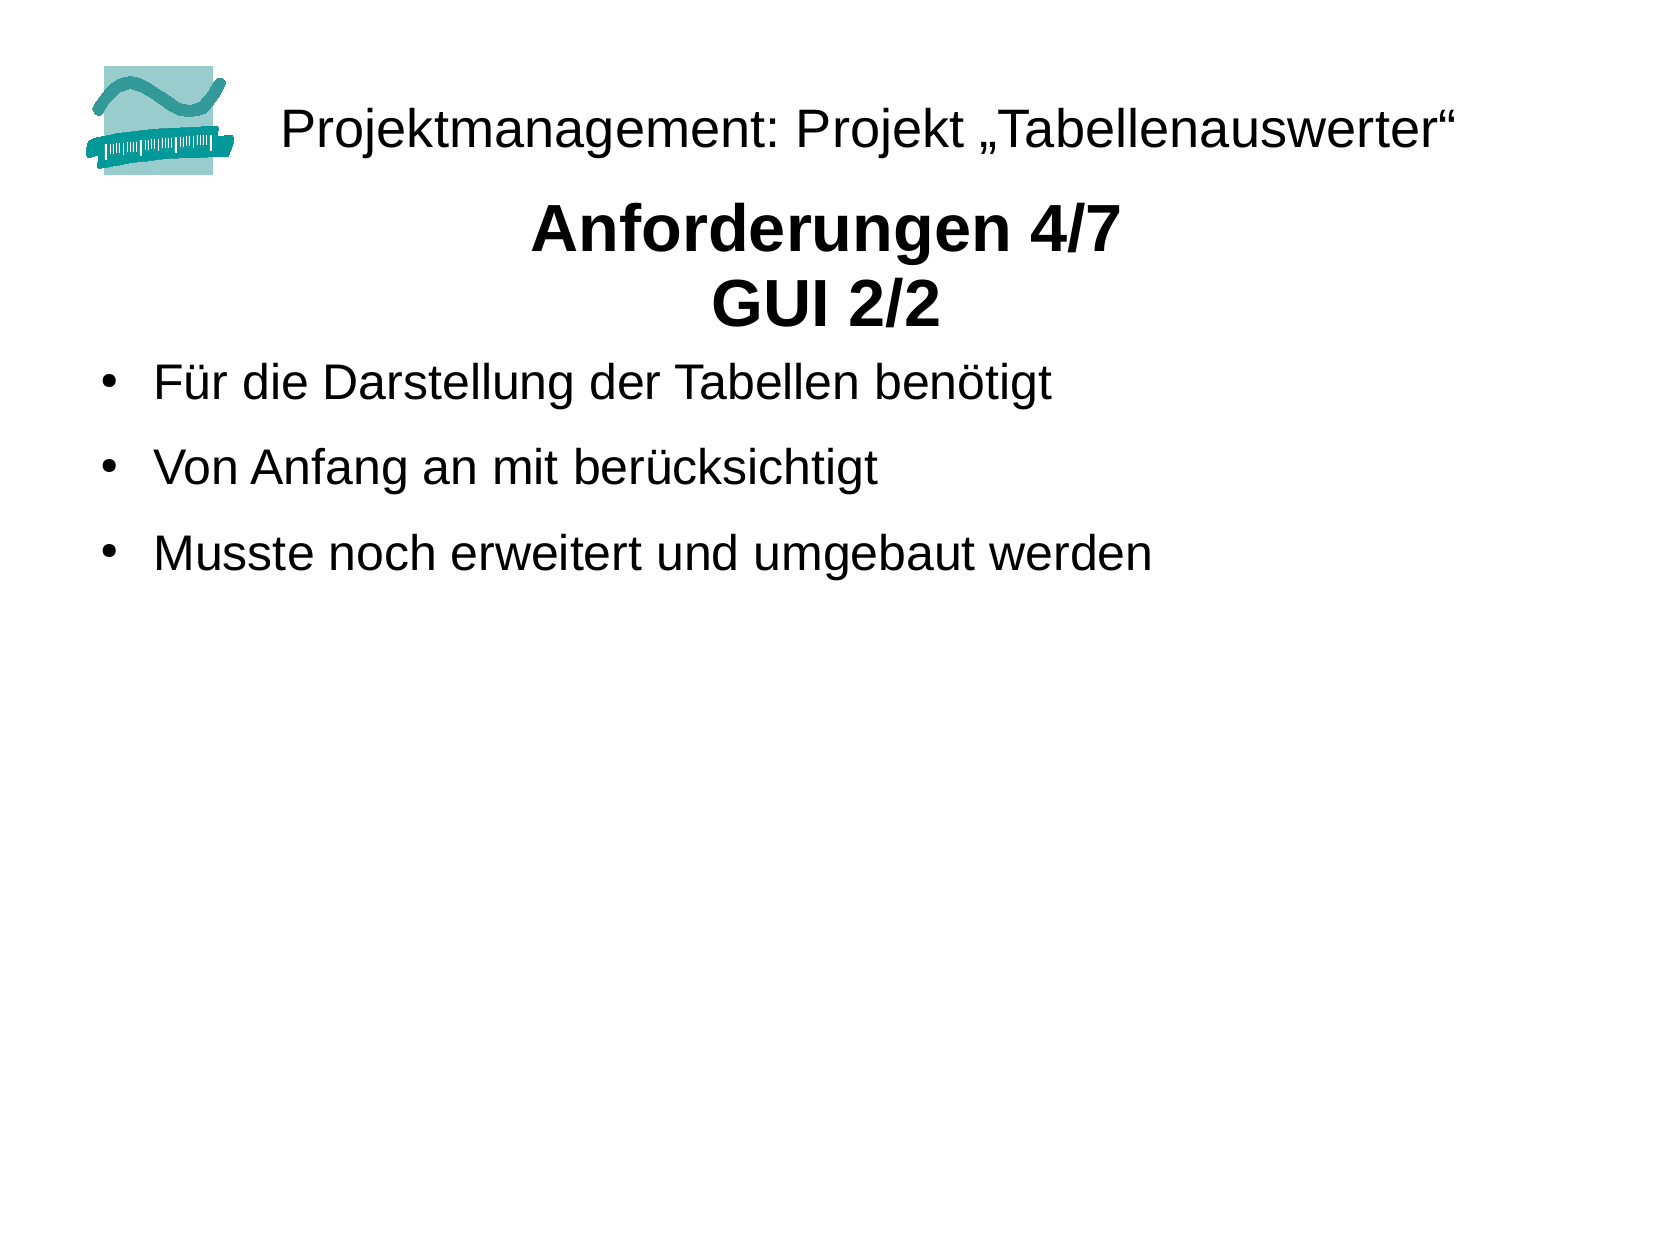

# Anforderungen 4/7 GUI 2/2
Für die Darstellung der Tabellen benötigt
Von Anfang an mit berücksichtigt
Musste noch erweitert und umgebaut werden